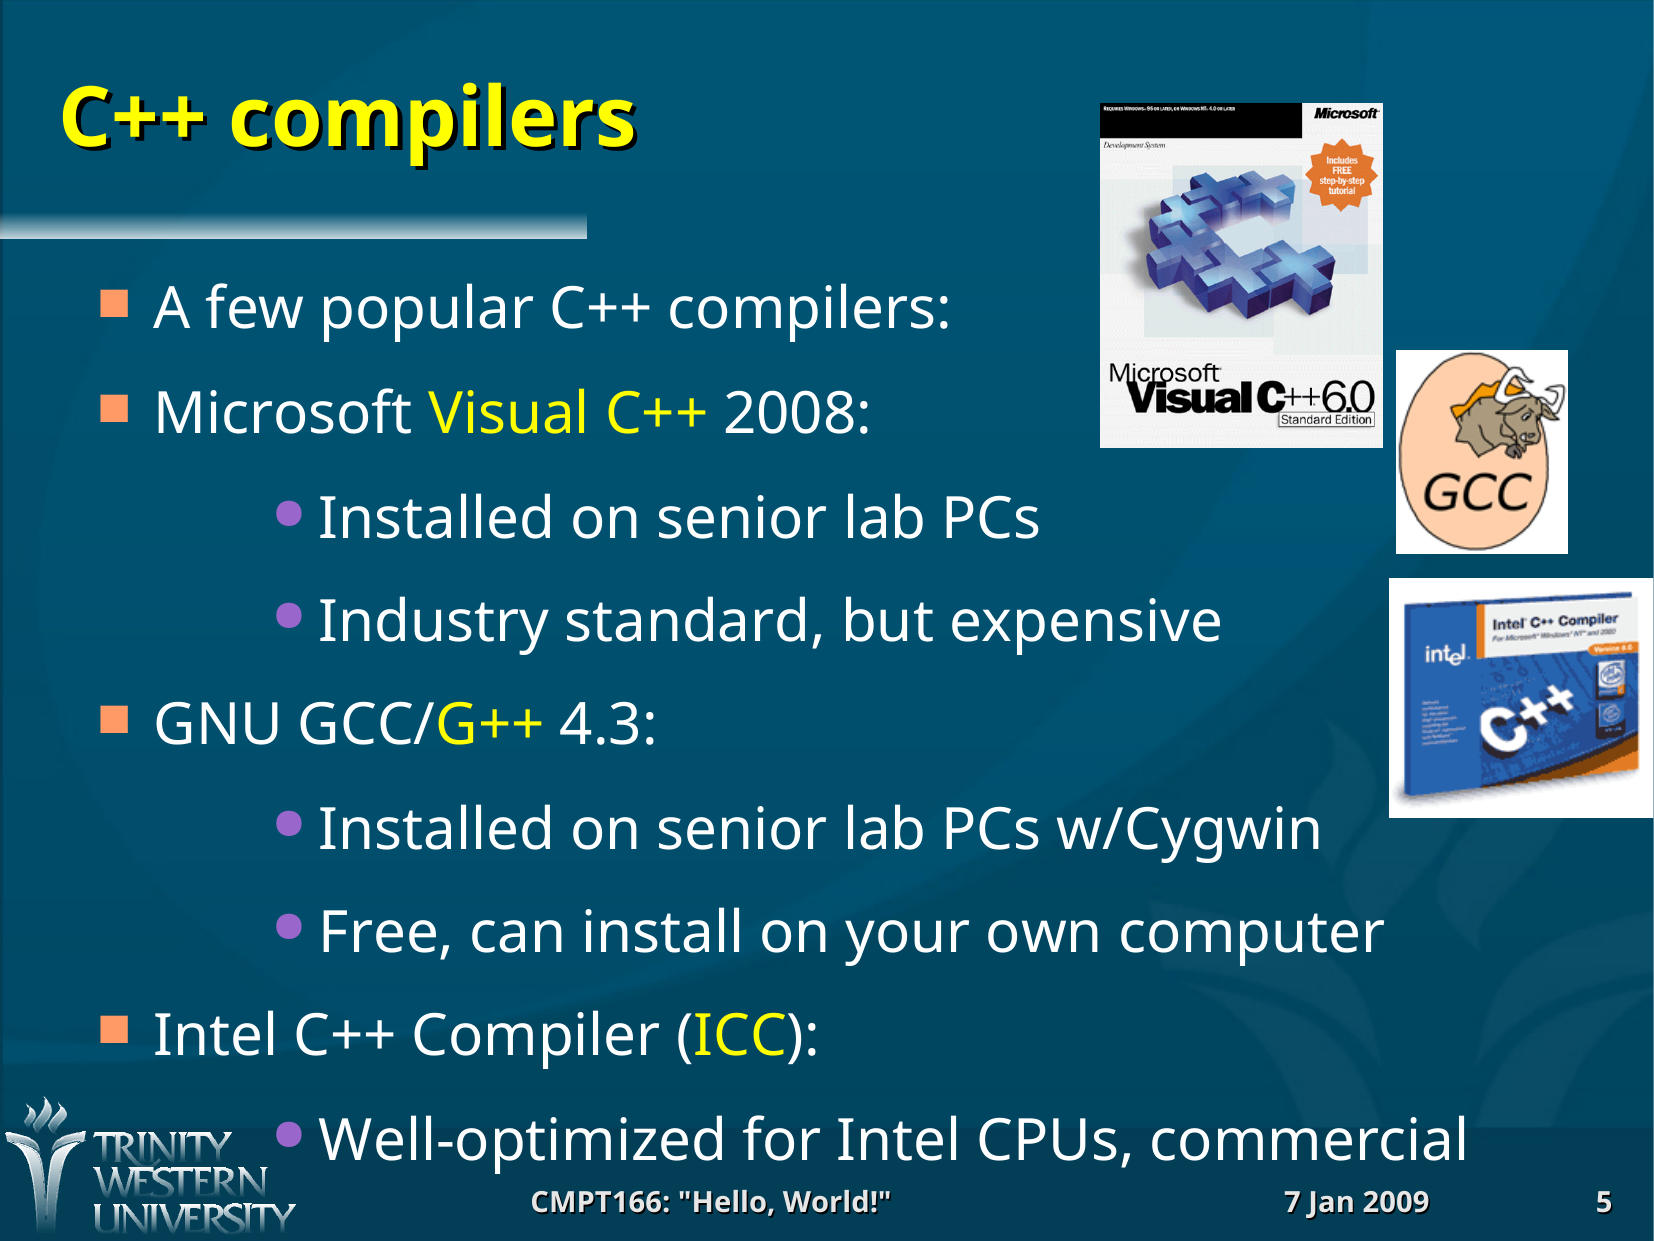

# C++ compilers
A few popular C++ compilers:
Microsoft Visual C++ 2008:
Installed on senior lab PCs
Industry standard, but expensive
GNU GCC/G++ 4.3:
Installed on senior lab PCs w/Cygwin
Free, can install on your own computer
Intel C++ Compiler (ICC):
Well-optimized for Intel CPUs, commercial
CMPT166: "Hello, World!"
7 Jan 2009
5